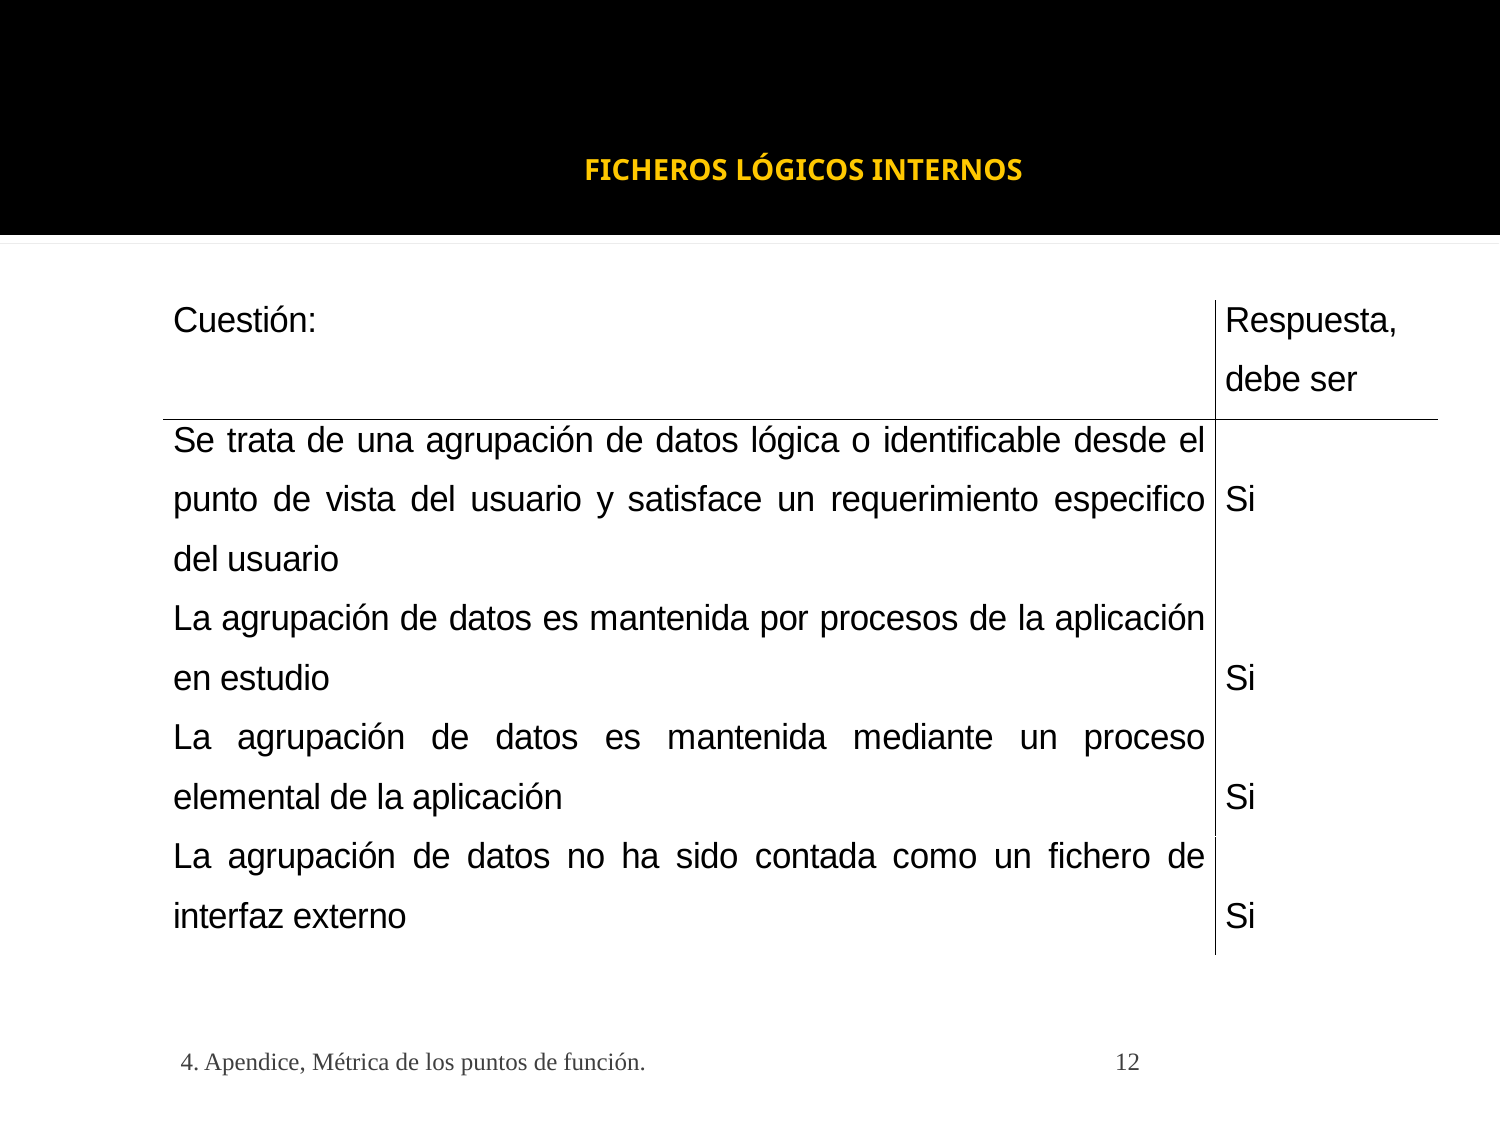

# FICHEROS LÓGICOS INTERNOS
4. Apendice, Métrica de los puntos de función.
11